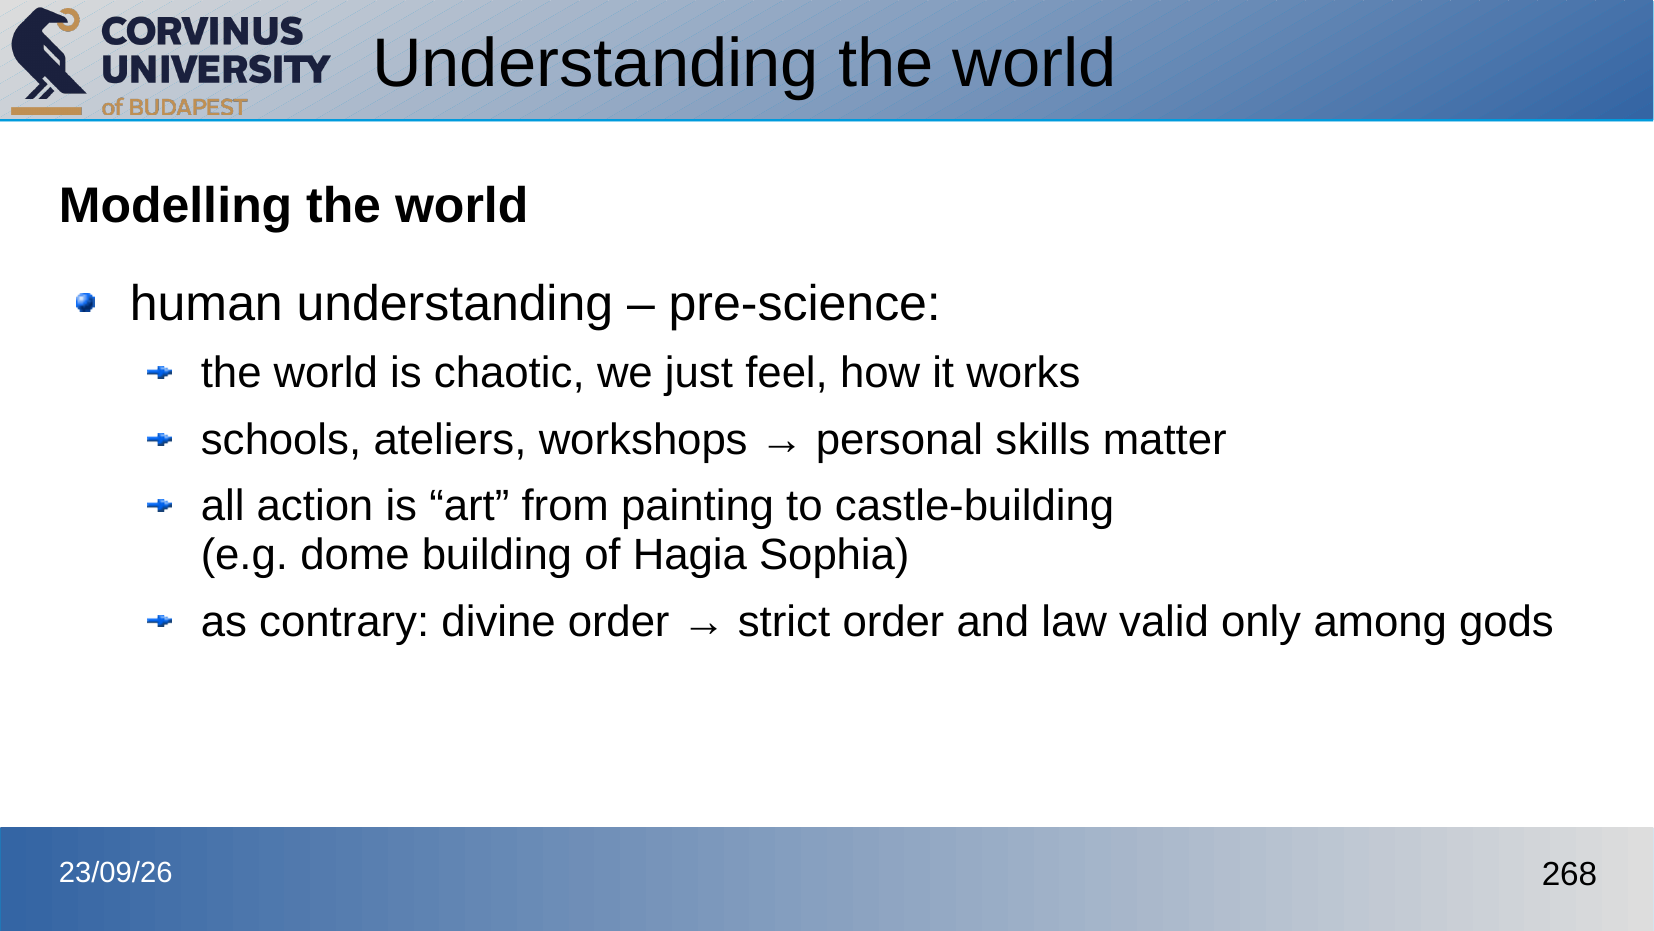

# Understanding the world
Modelling the world
human understanding – pre-science:
the world is chaotic, we just feel, how it works
schools, ateliers, workshops → personal skills matter
all action is “art” from painting to castle-building
(e.g. dome building of Hagia Sophia)
as contrary: divine order → strict order and law valid only among gods